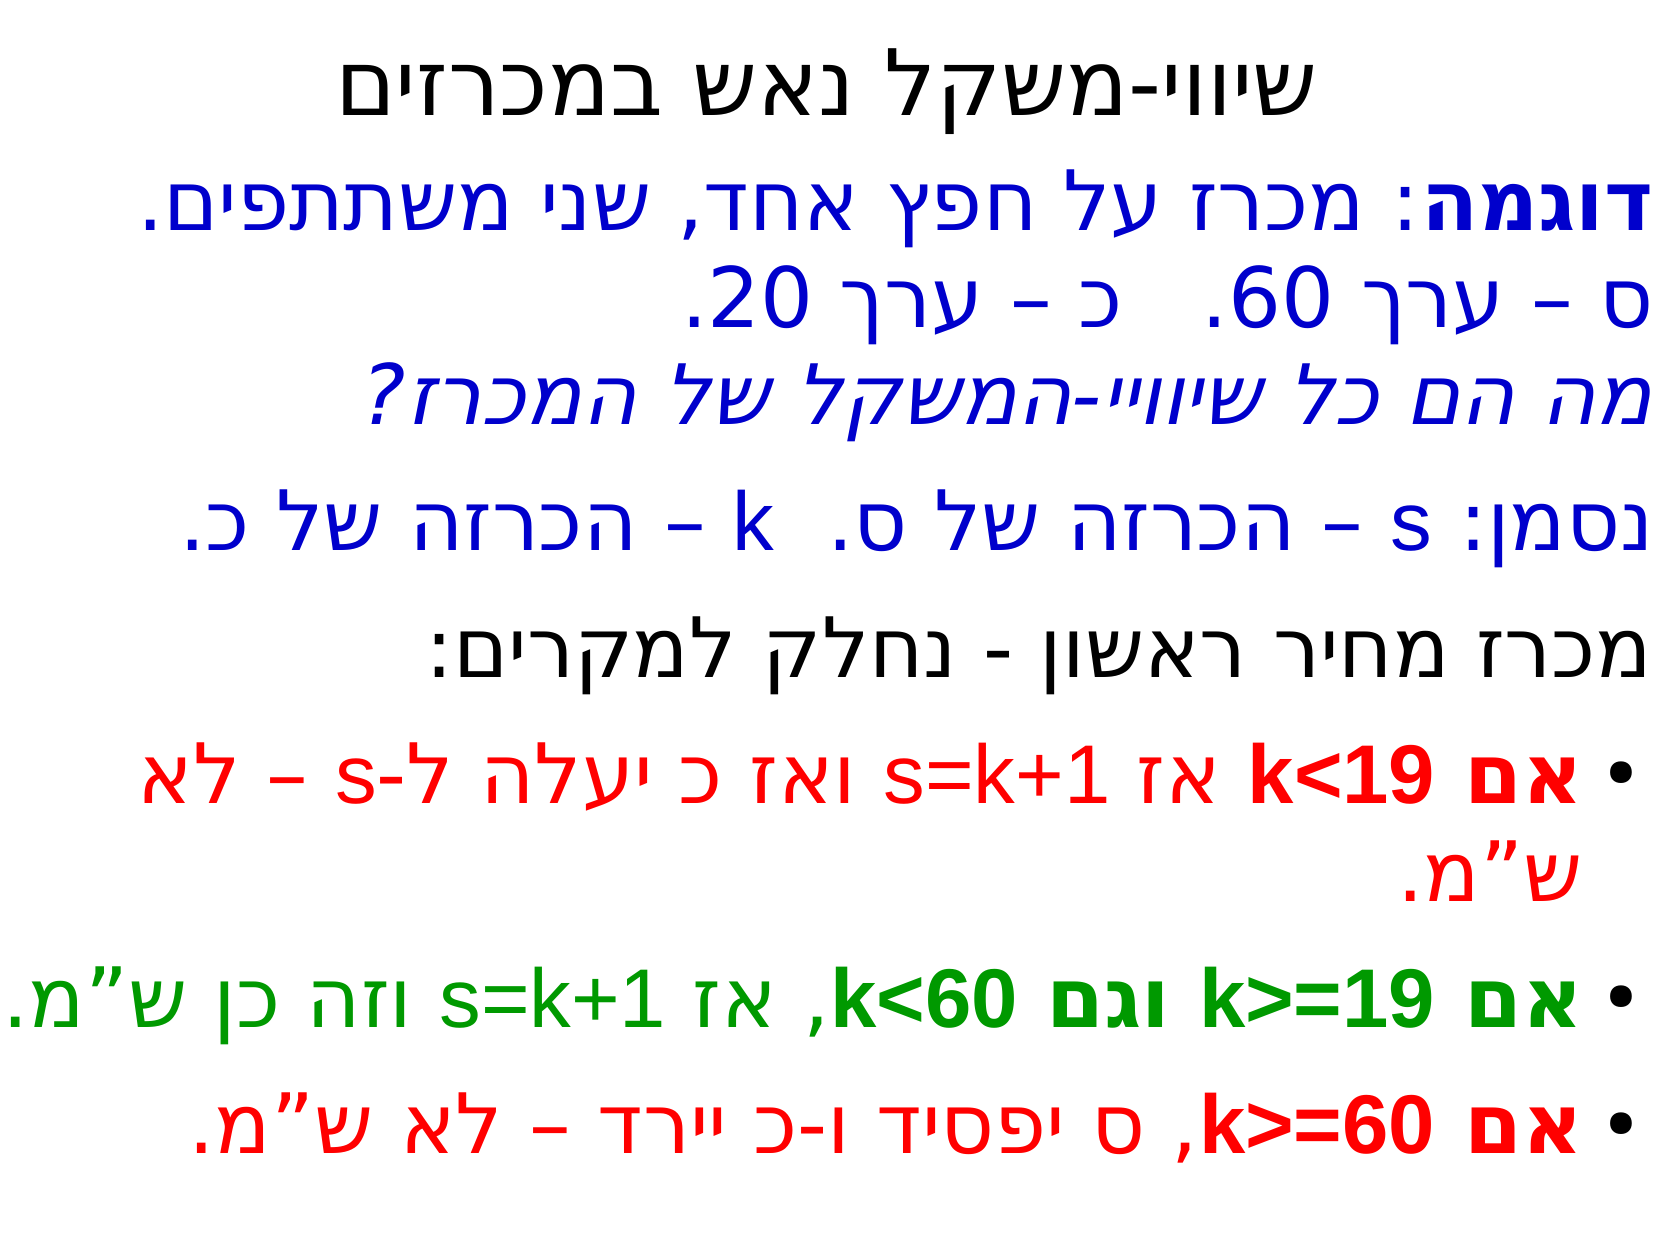

# שיווי-משקל נאש במכרזים
דוגמה: מכרז על חפץ אחד, שני משתתפים.
ס – ערך 60. כ – ערך 20.
מה הם כל שיוויי-המשקל של המכרז?
נסמן: s – הכרזה של ס. k – הכרזה של כ.
מכרז מחיר ראשון - נחלק למקרים:
אם k<19 אז s=k+1 ואז כ יעלה ל-s – לא ש”מ.
אם k>=19 וגם k<60, אז s=k+1 וזה כן ש”מ.
אם k>=60, ס יפסיד ו-כ יירד – לא ש”מ.